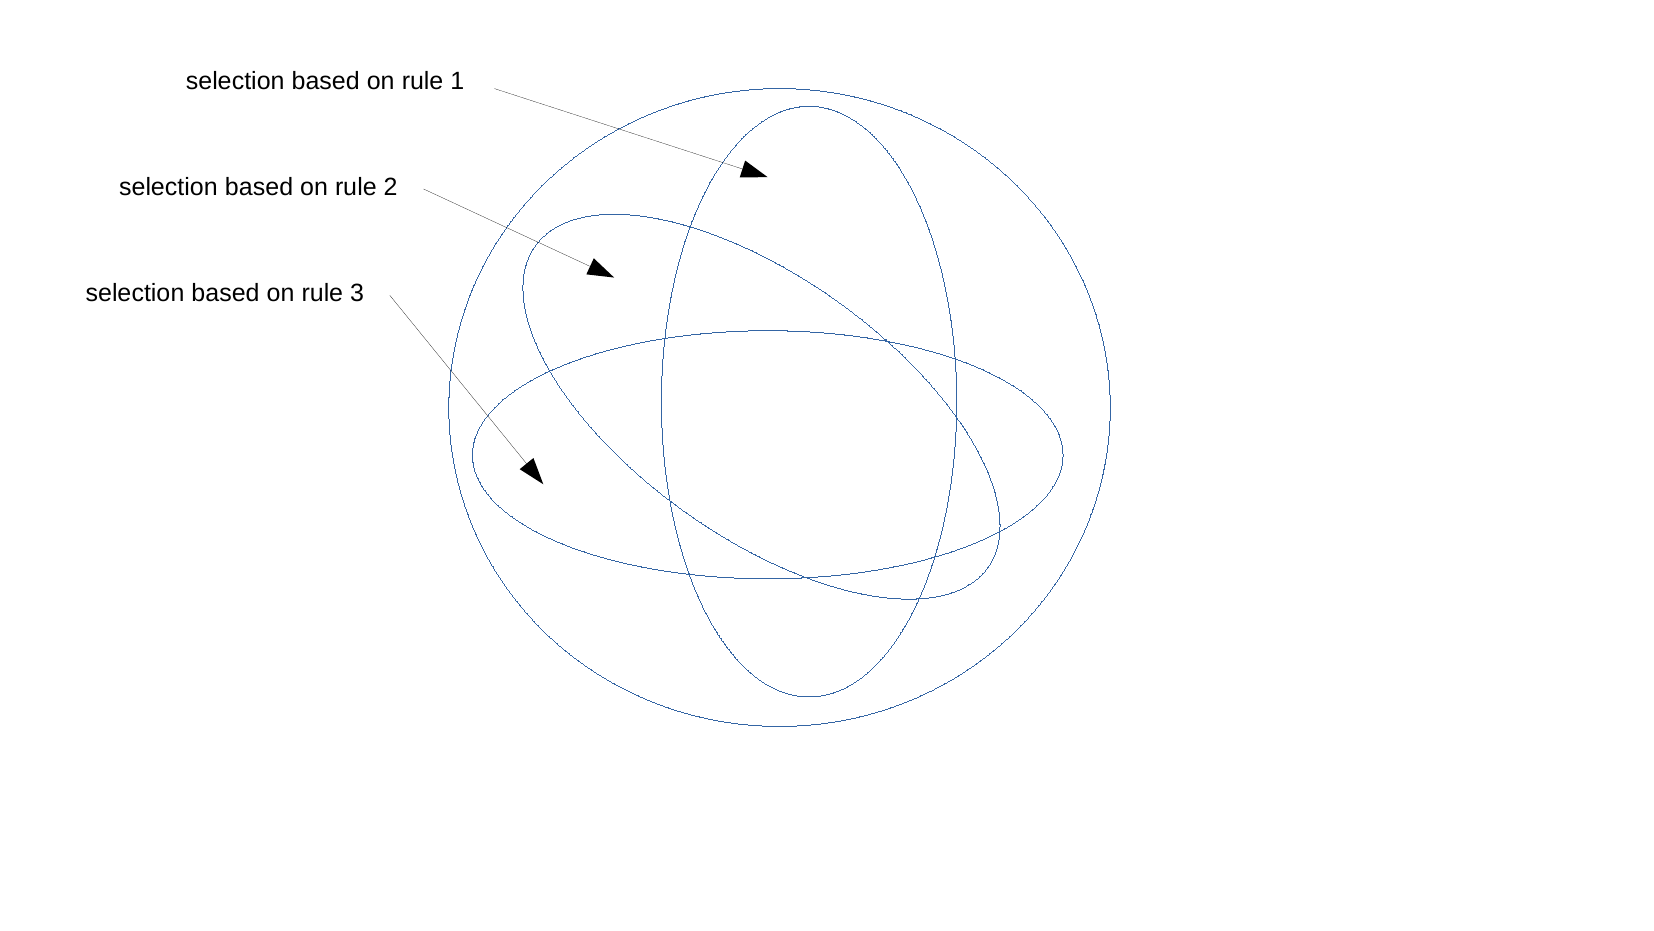

selection based on rule 1
selection based on rule 2
selection based on rule 3